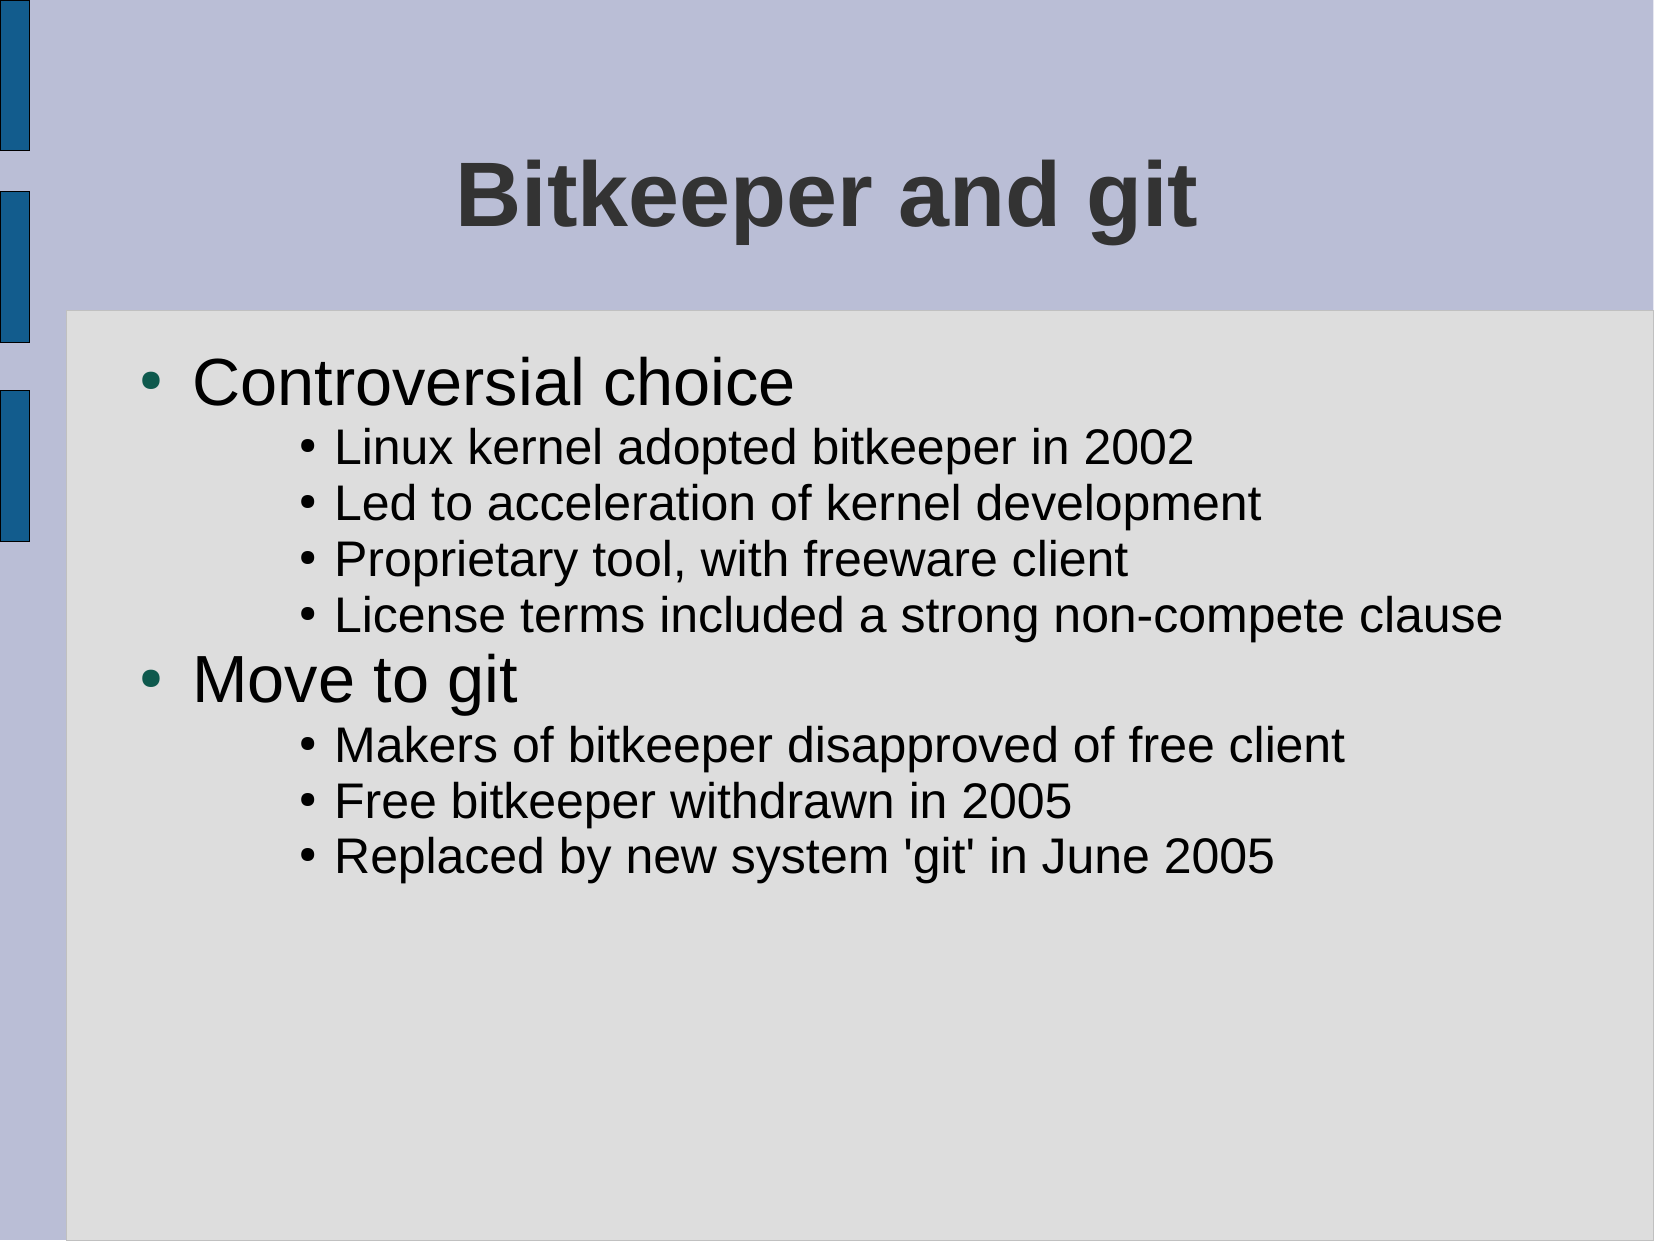

# Bitkeeper and git
Controversial choice
Linux kernel adopted bitkeeper in 2002
Led to acceleration of kernel development
Proprietary tool, with freeware client
License terms included a strong non-compete clause
Move to git
Makers of bitkeeper disapproved of free client
Free bitkeeper withdrawn in 2005
Replaced by new system 'git' in June 2005